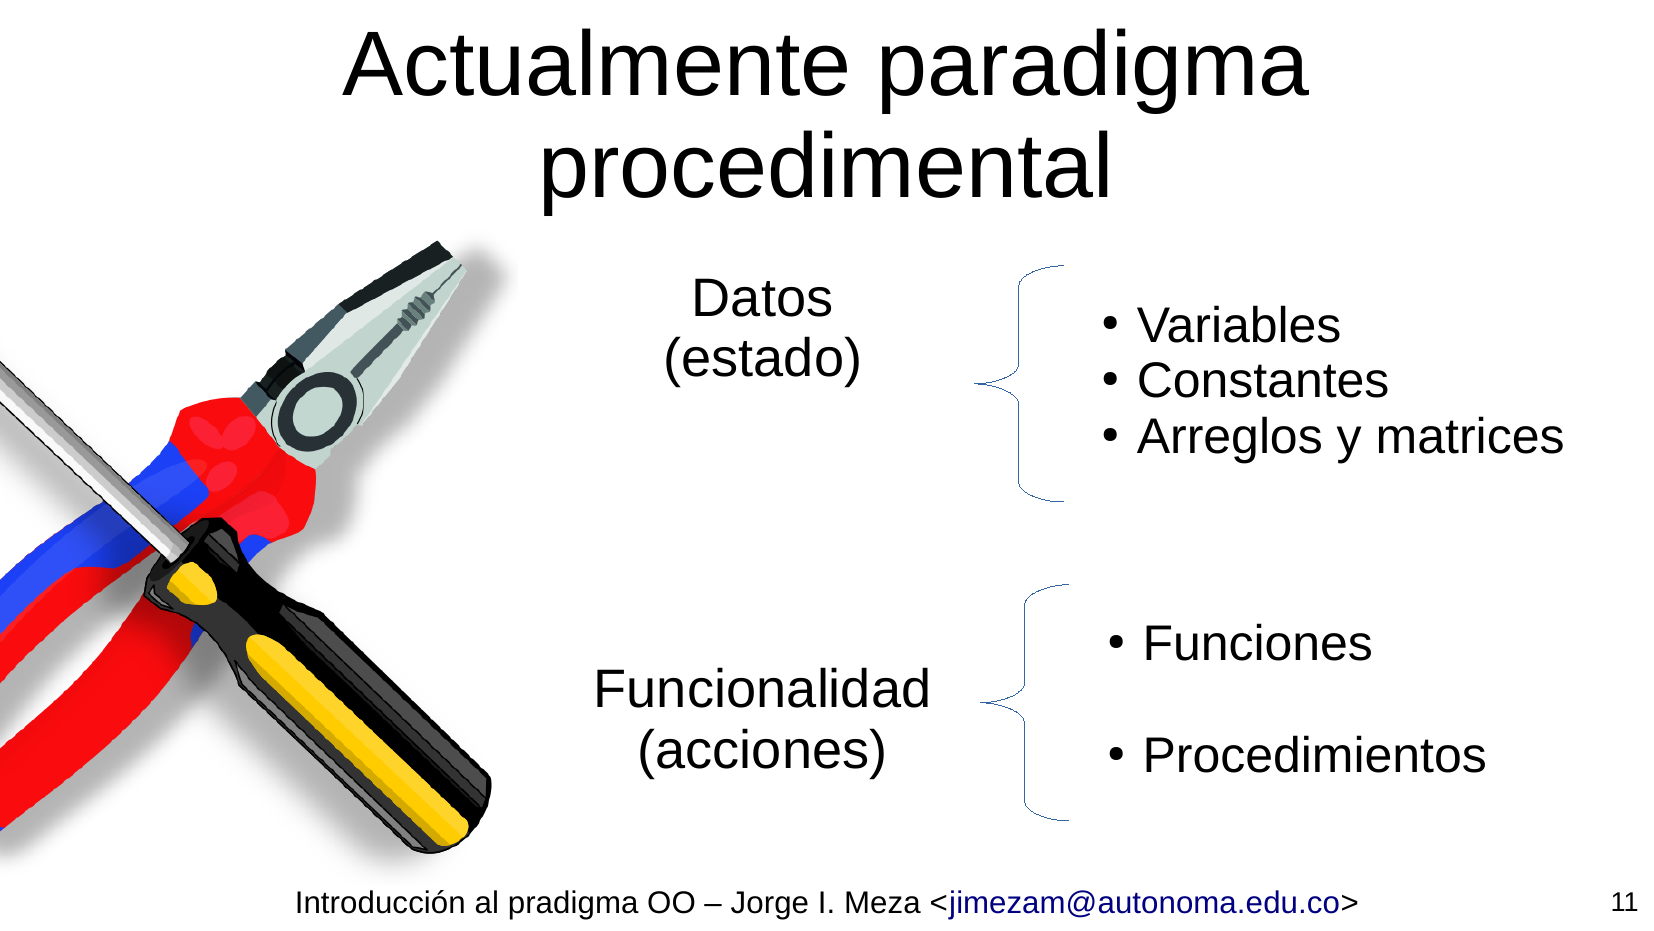

# Actualmente paradigma procedimental
Datos
(estado)
Funcionalidad
(acciones)
Variables
Constantes
Arreglos y matrices
Funciones
Procedimientos